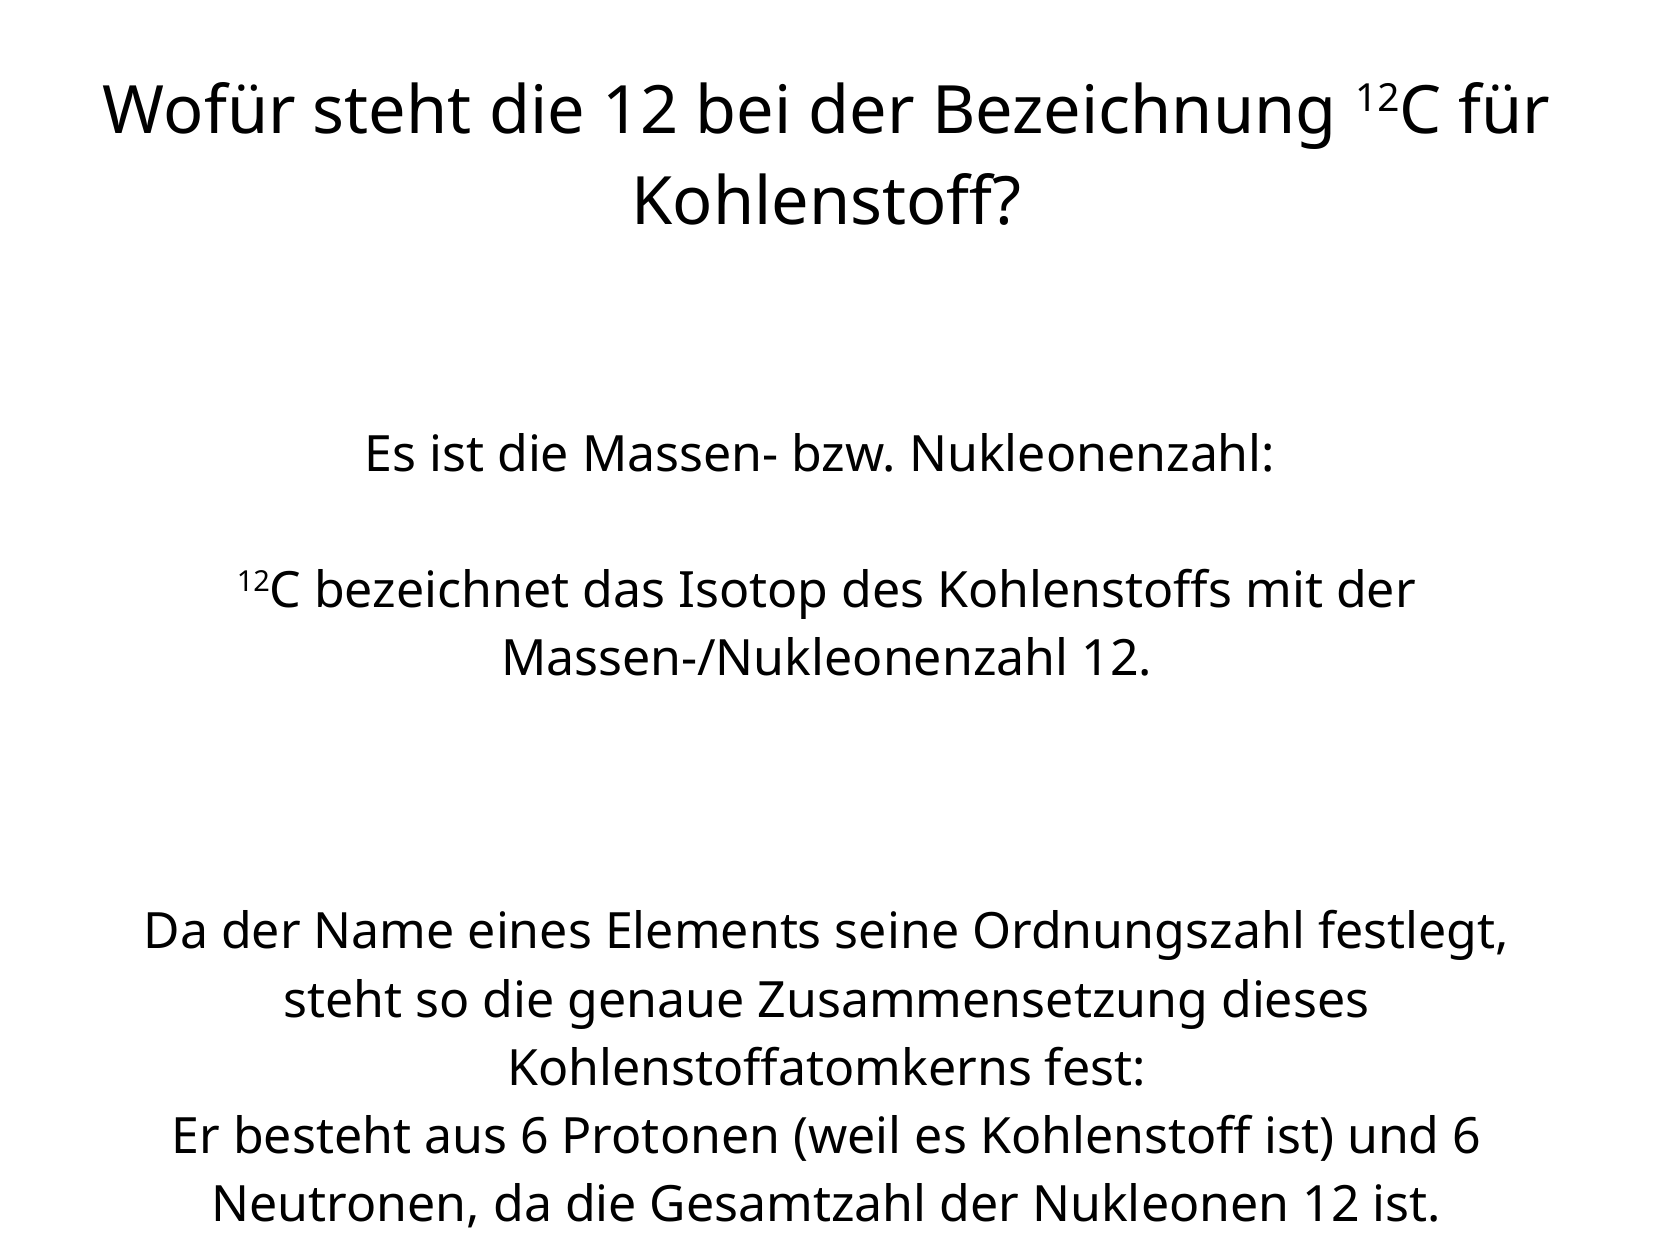

# Wofür steht die 12 bei der Bezeichnung 12C für Kohlenstoff?
Es ist die Massen- bzw. Nukleonenzahl:
12C bezeichnet das Isotop des Kohlenstoffs mit der Massen-/Nukleonenzahl 12.
Da der Name eines Elements seine Ordnungszahl festlegt, steht so die genaue Zusammensetzung dieses Kohlenstoffatomkerns fest:
Er besteht aus 6 Protonen (weil es Kohlenstoff ist) und 6 Neutronen, da die Gesamtzahl der Nukleonen 12 ist.